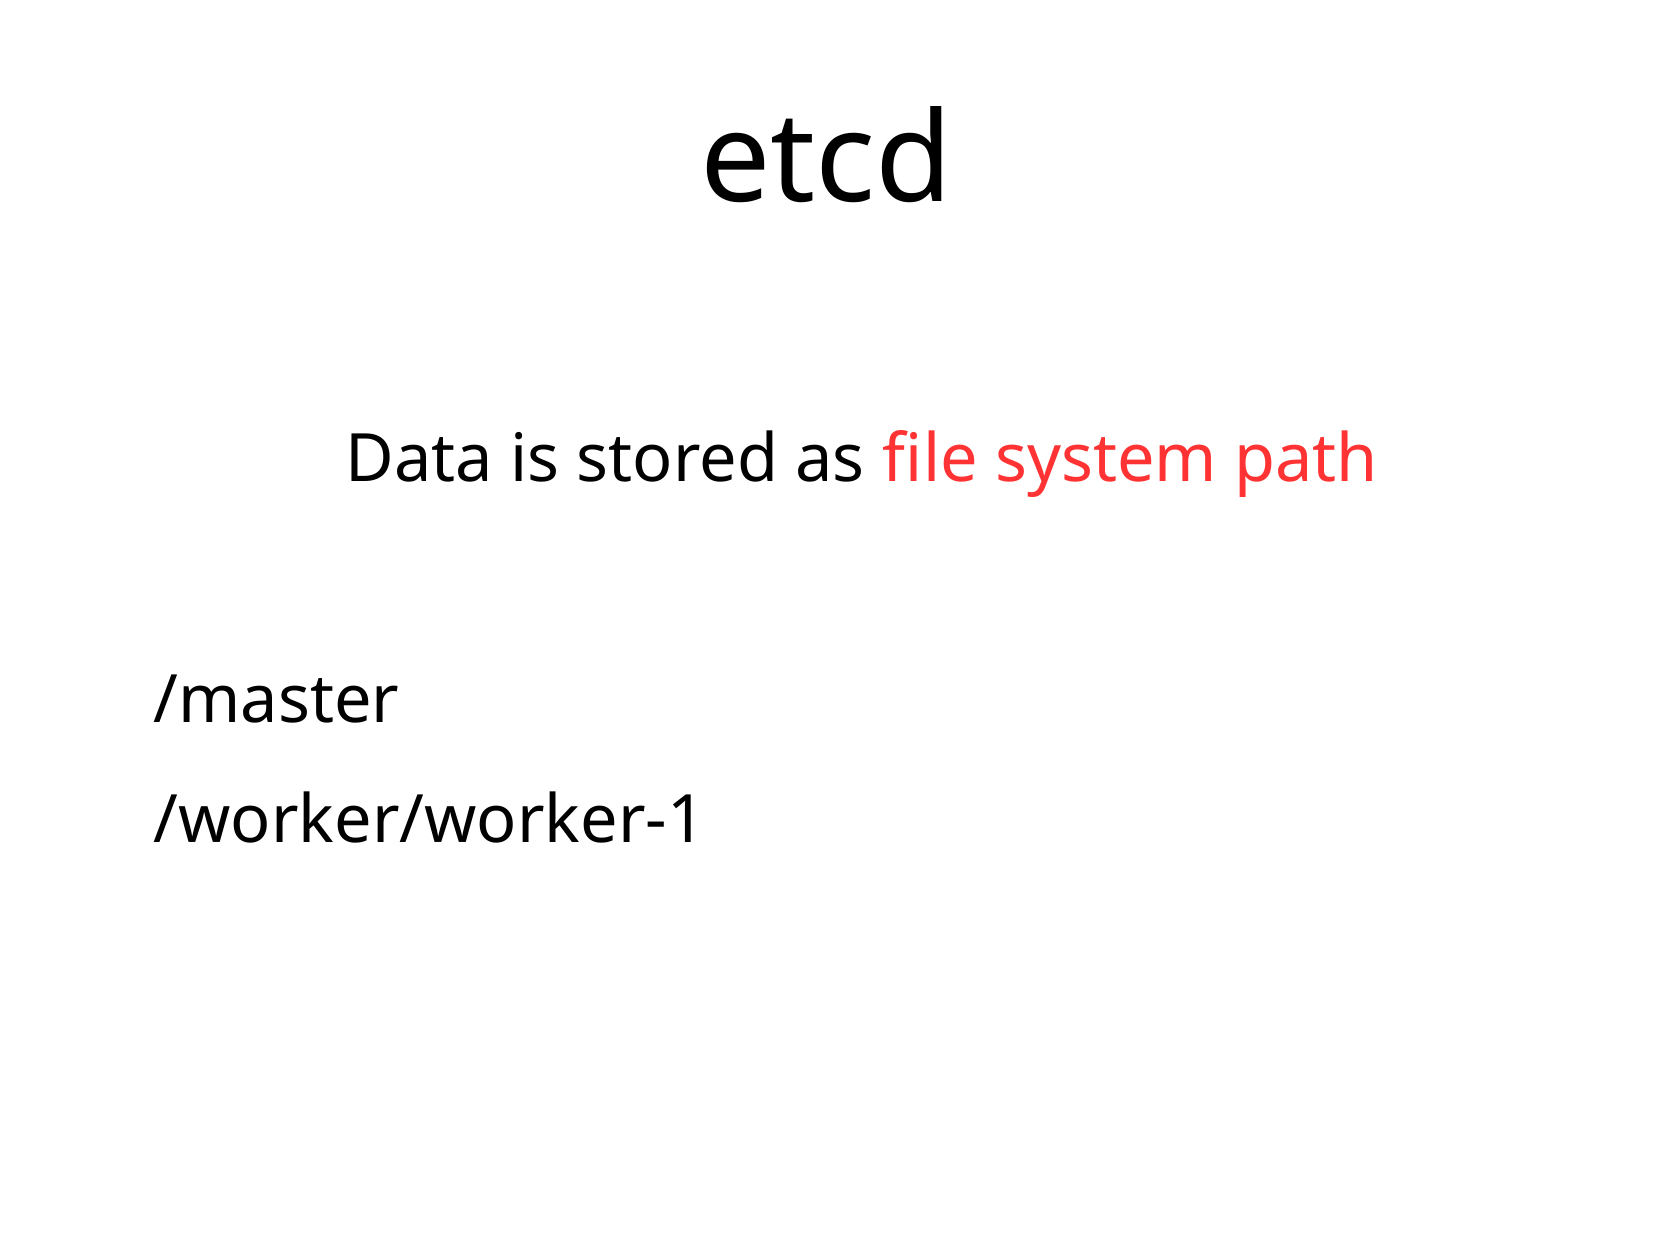

# etcd
Data is stored as file system path
/master
/worker/worker-1